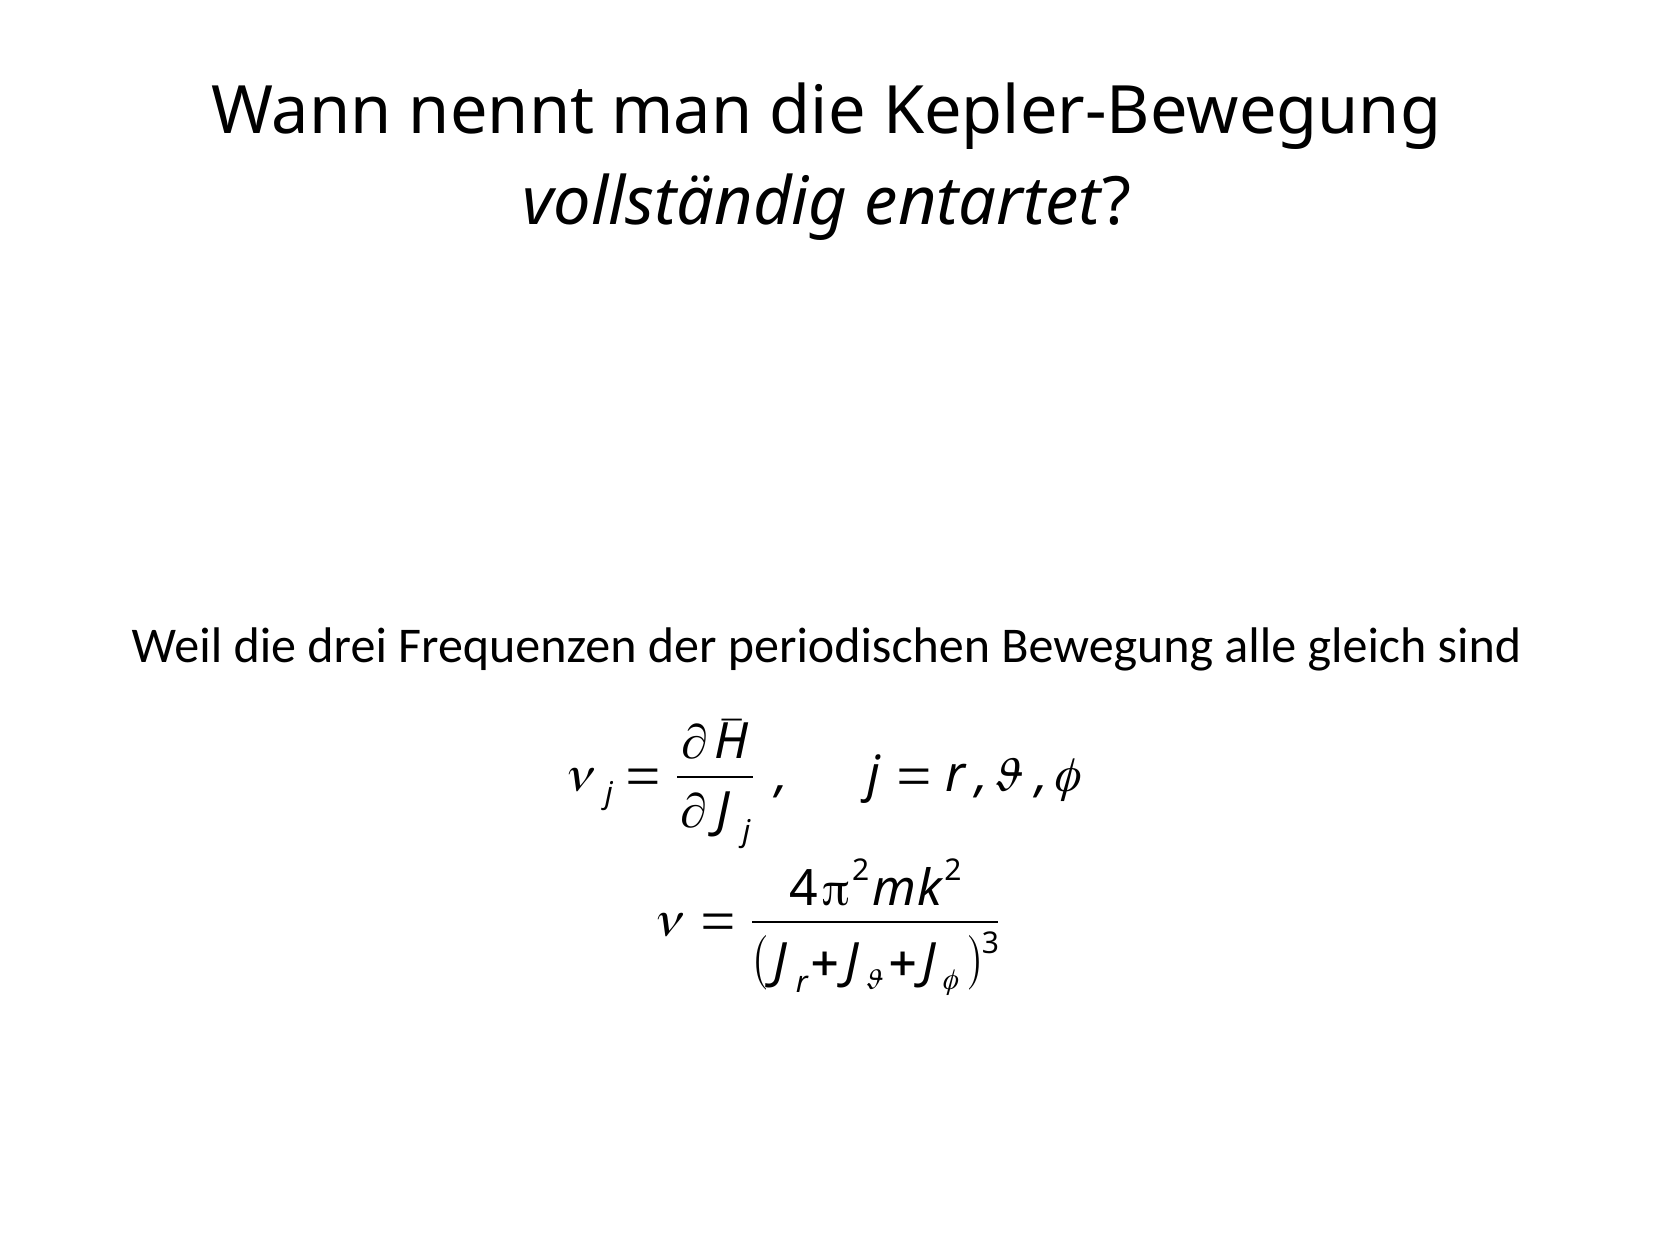

# Wann nennt man die Kepler-Bewegung vollständig entartet?
Weil die drei Frequenzen der periodischen Bewegung alle gleich sind